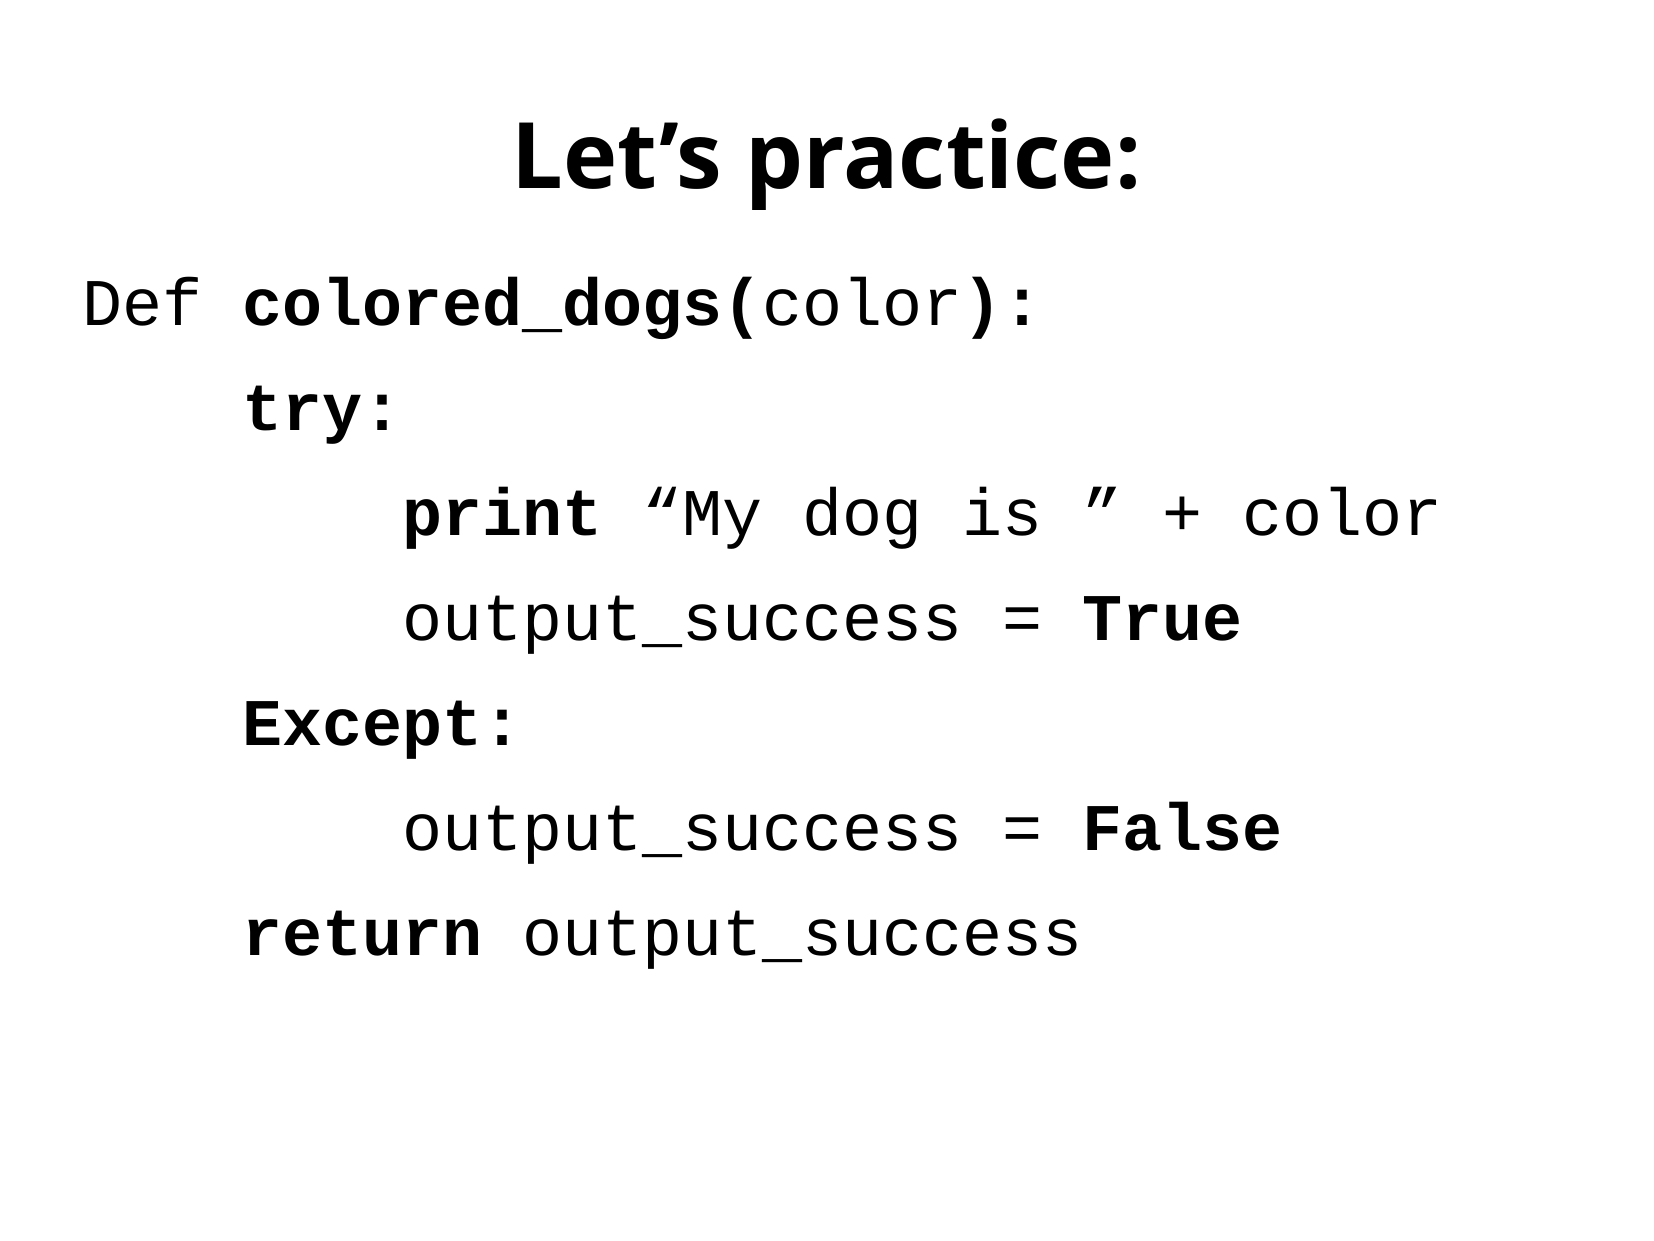

# Let’s practice:
Def colored_dogs(color):
 try:
 print “My dog is ” + color
 output_success = True
 Except:
 output_success = False
 return output_success